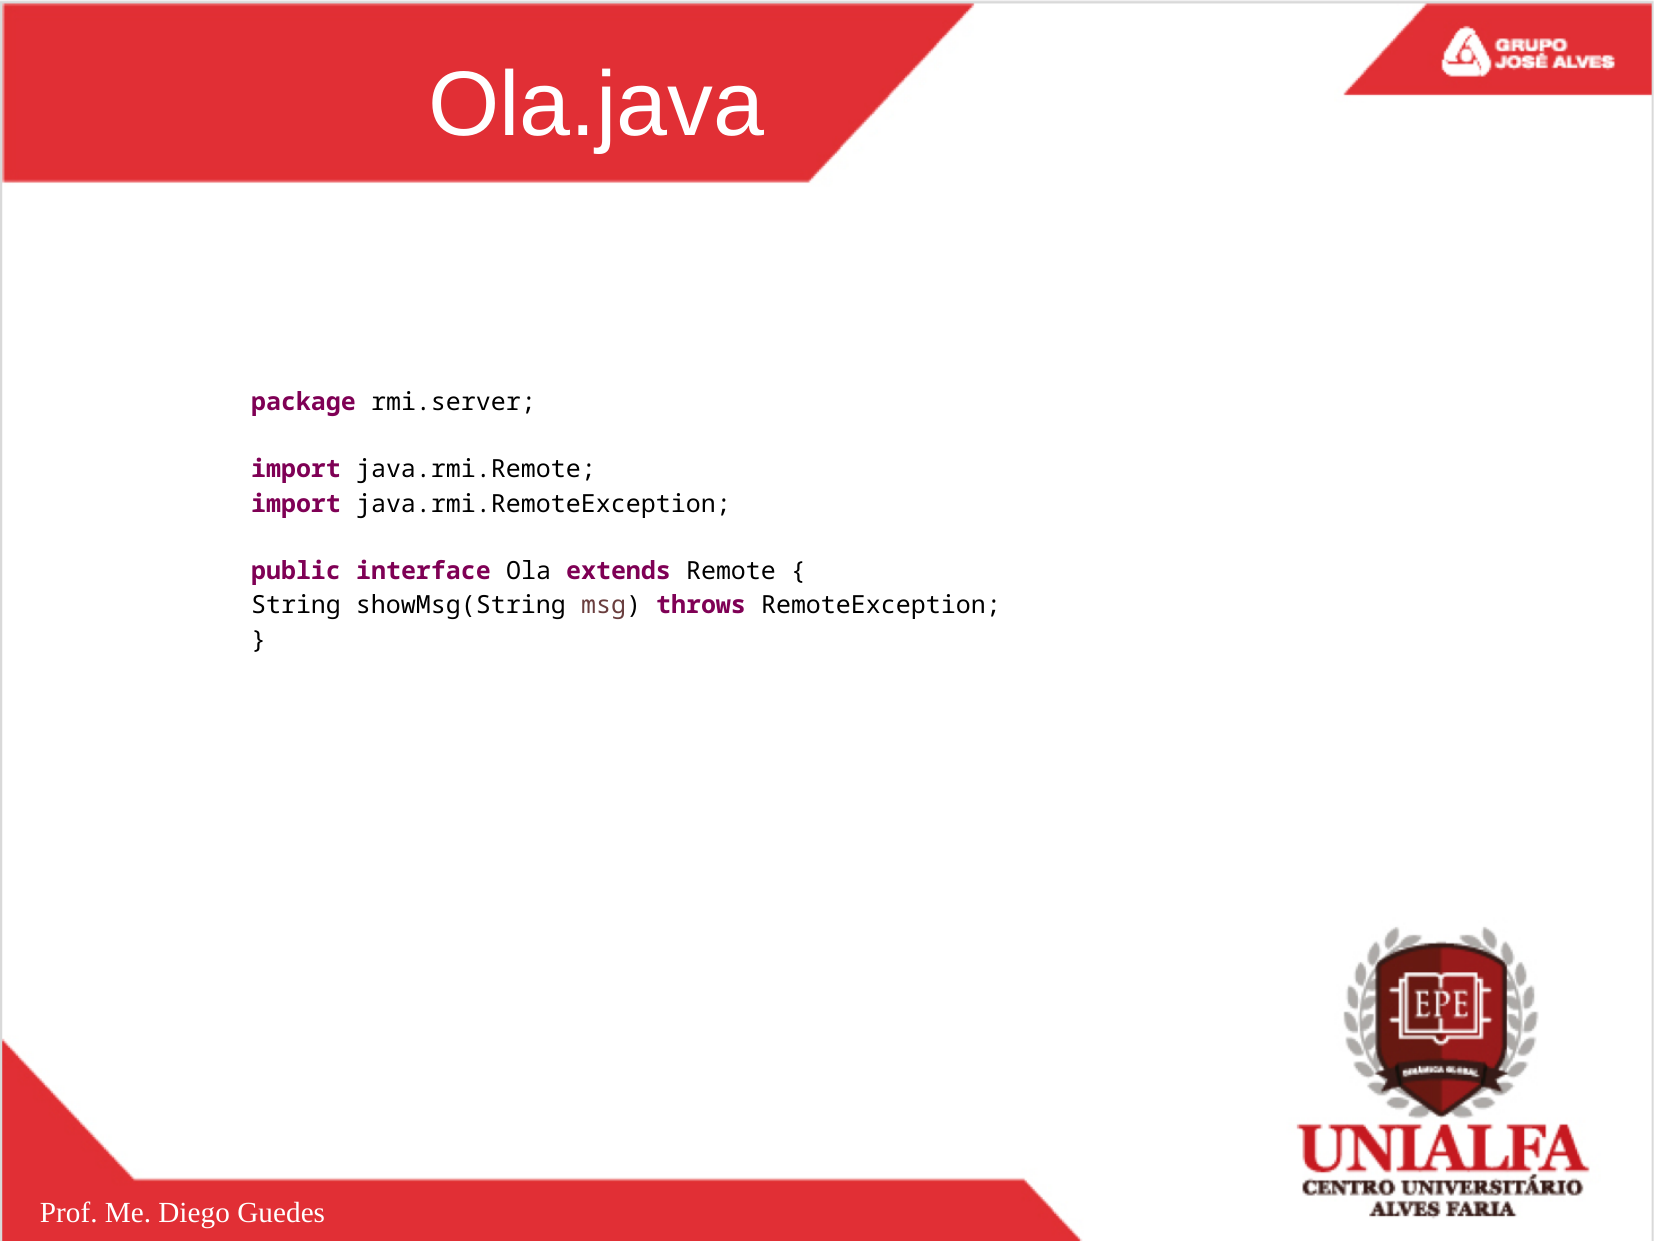

# Ola.java
package rmi.server;
import java.rmi.Remote;
import java.rmi.RemoteException;
public interface Ola extends Remote {
String showMsg(String msg) throws RemoteException;
}